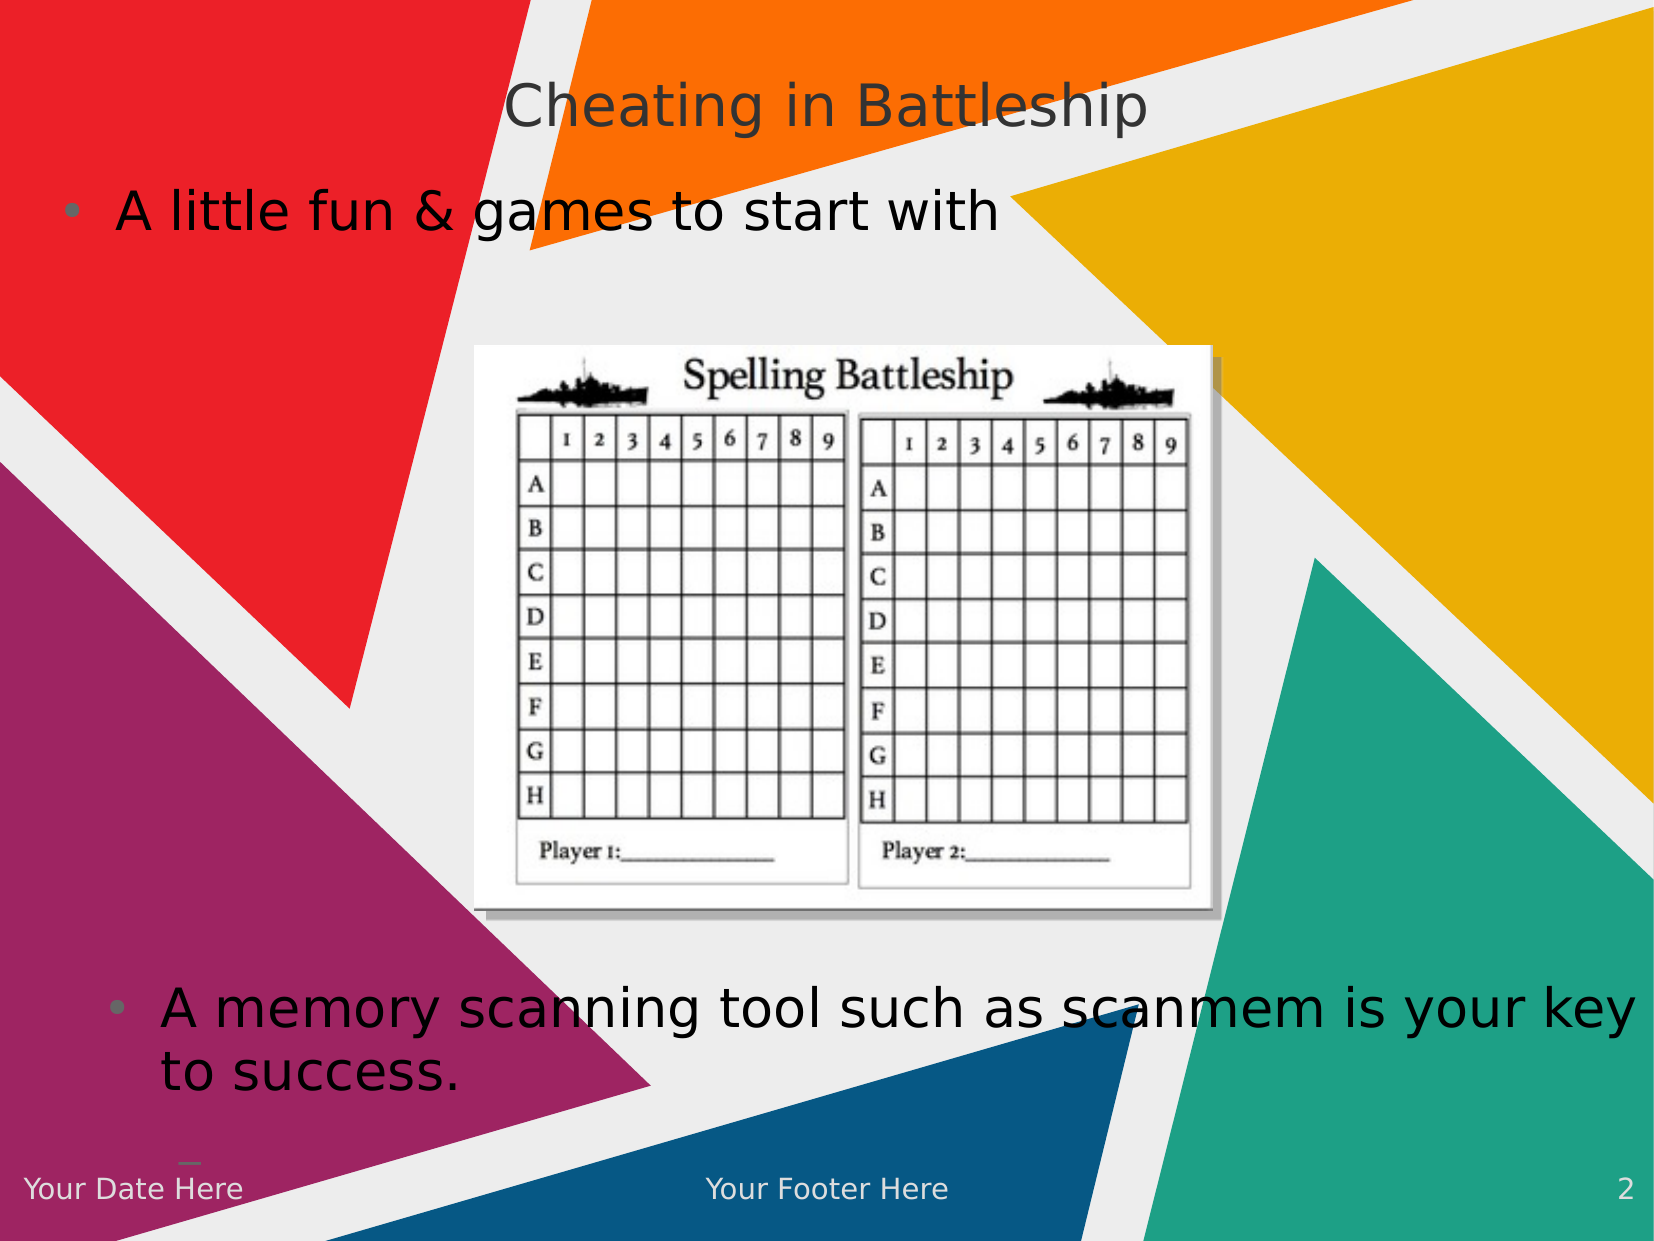

# Cheating in Battleship
A little fun & games to start with
A memory scanning tool such as scanmem is your key to success.
Your Date Here
Your Footer Here
2